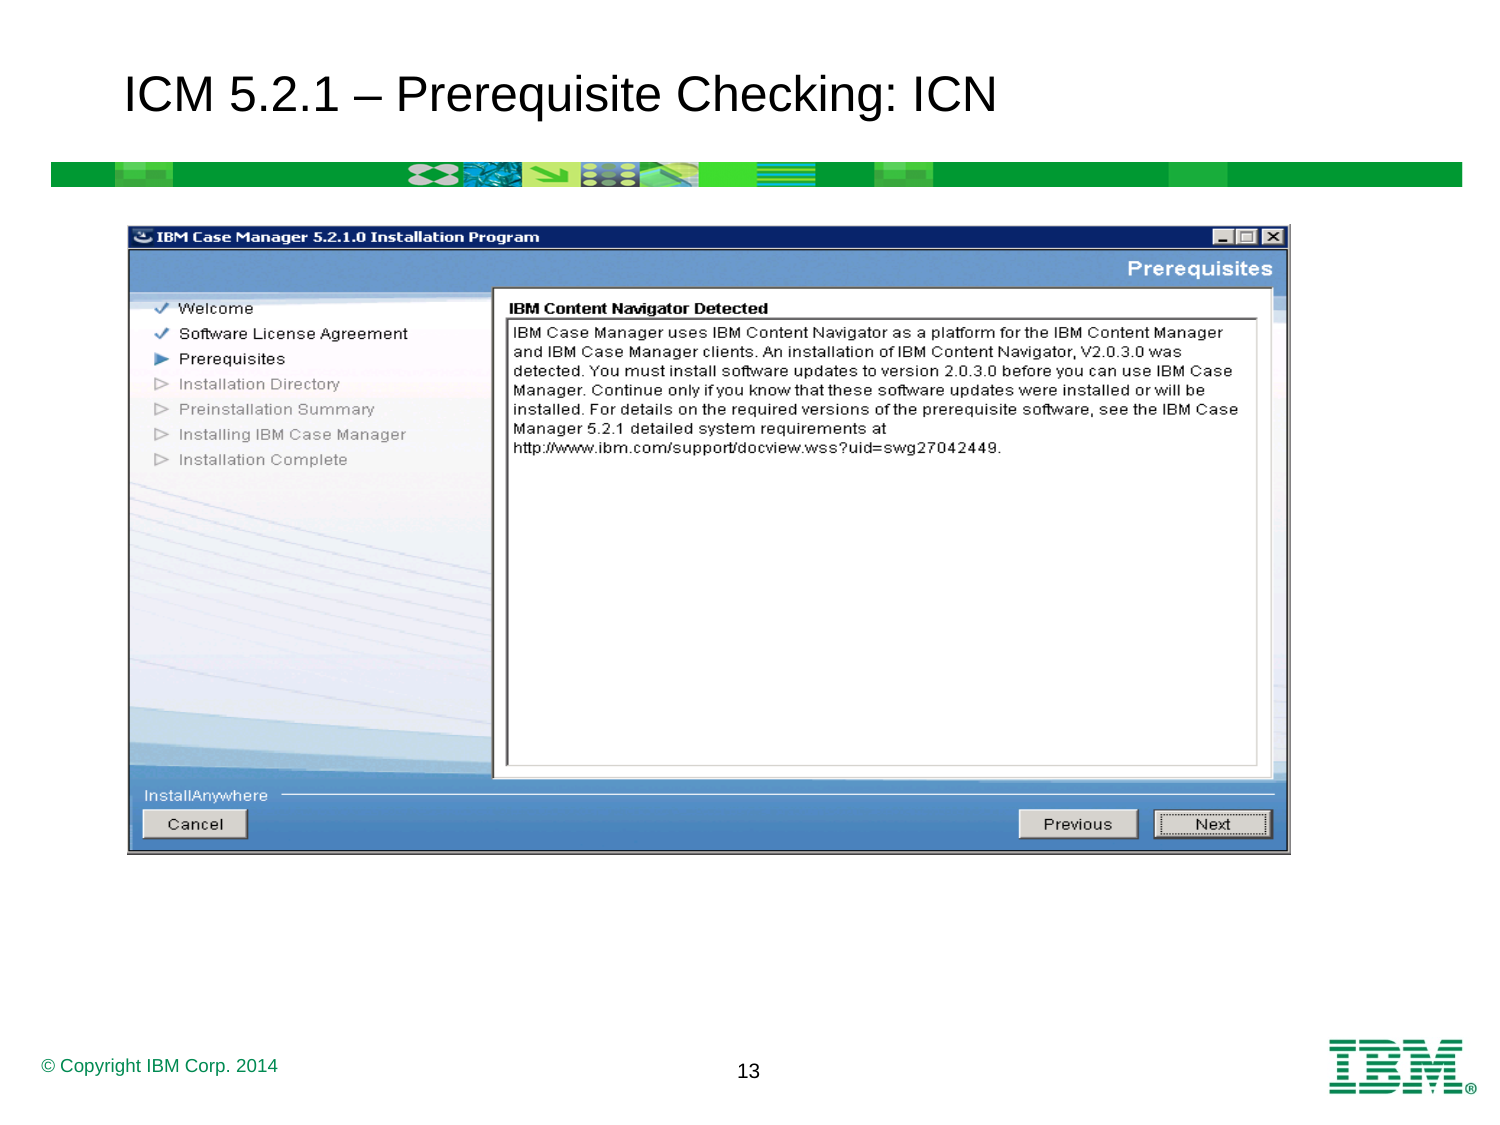

# ICM 5.2.1 – Prerequisite Checking: ICN
13